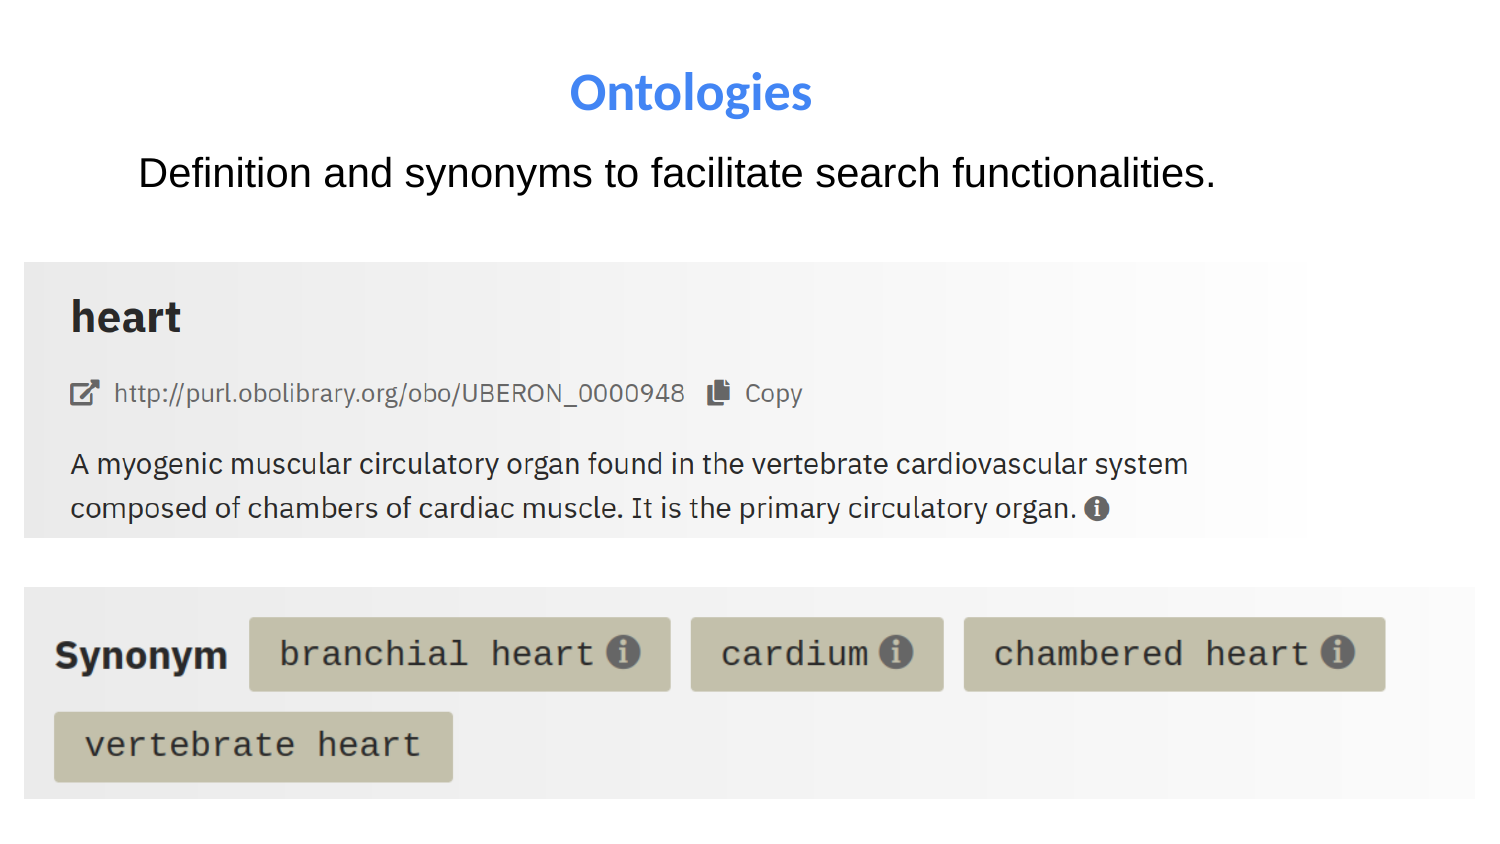

Ontologies
Definition and synonyms to facilitate search functionalities.